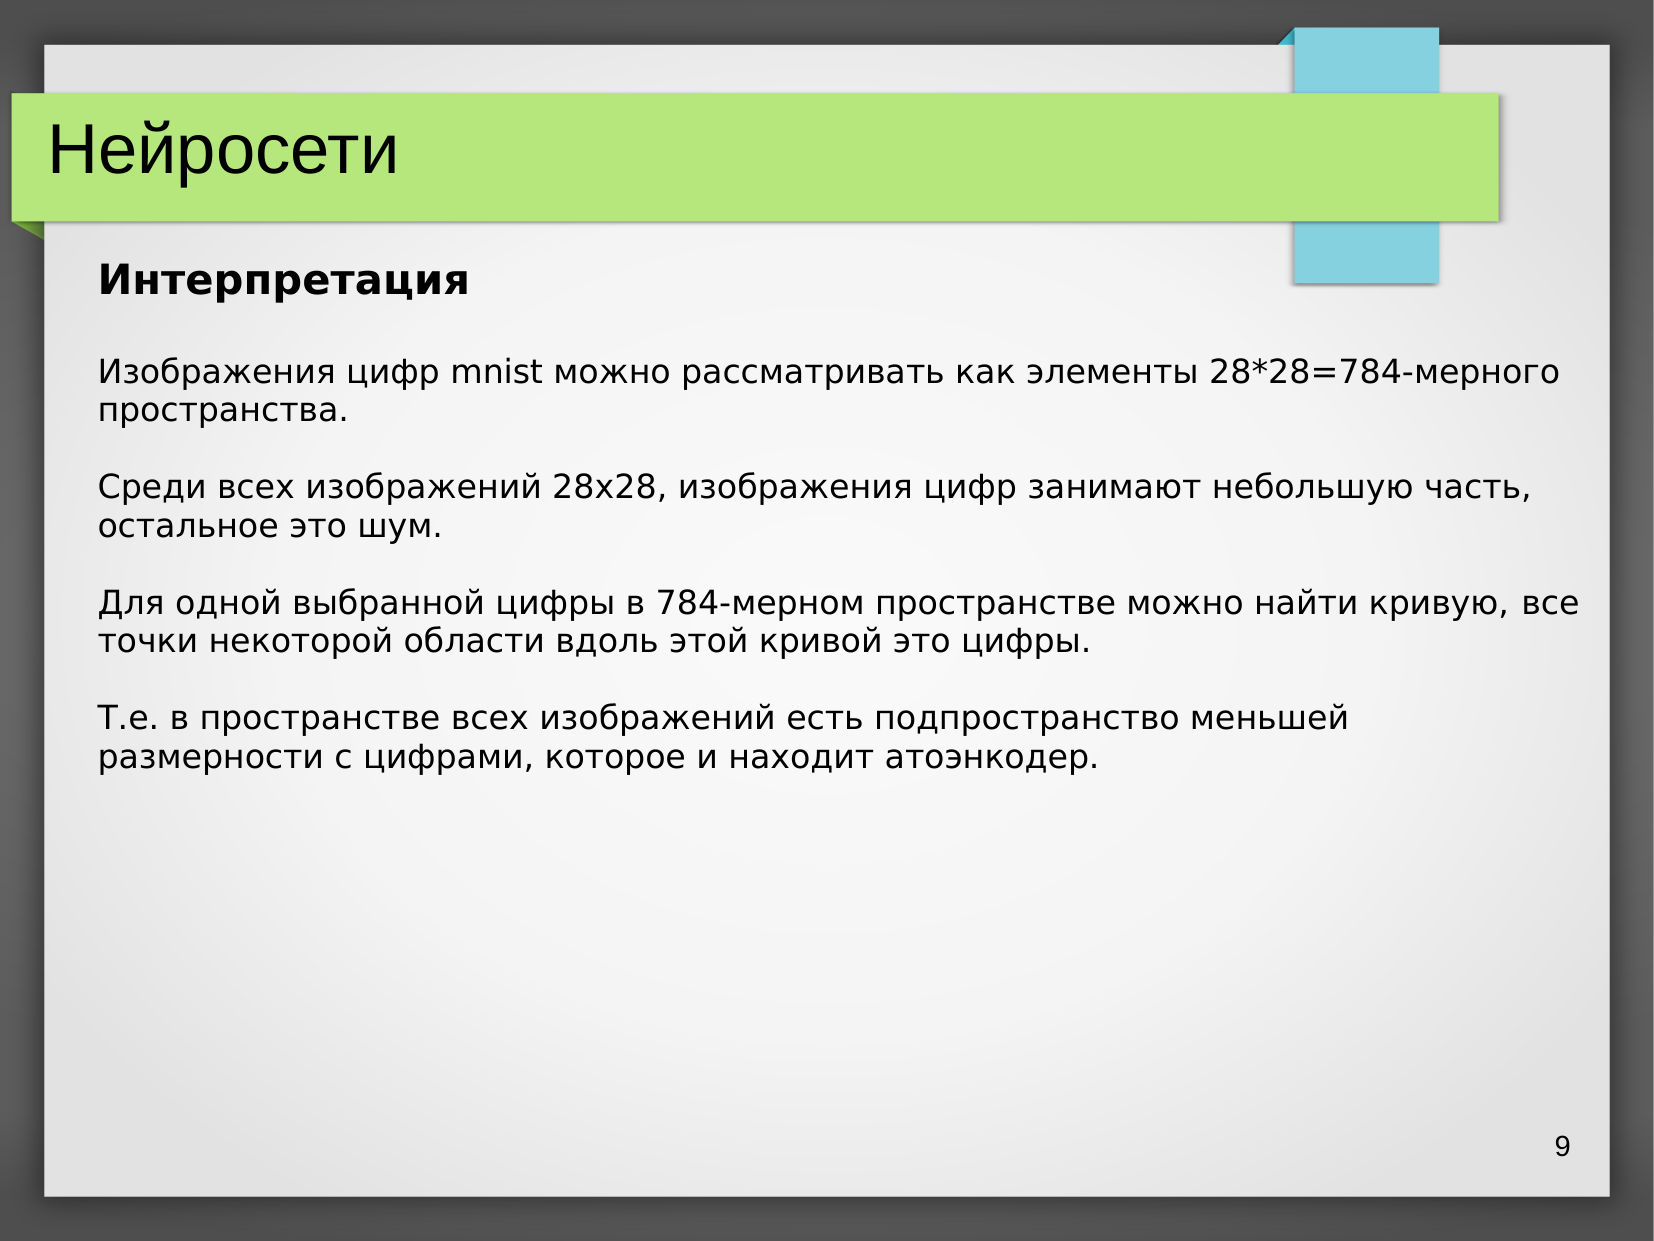

# Нейросети
Интерпретация
Изображения цифр mnist можно рассматривать как элементы 28*28=784-мерного пространства.
Среди всех изображений 28x28, изображения цифр занимают небольшую часть, остальное это шум.
Для одной выбранной цифры в 784-мерном пространстве можно найти кривую, все точки некоторой области вдоль этой кривой это цифры.
Т.е. в пространстве всех изображений есть подпространство меньшей размерности с цифрами, которое и находит атоэнкодер.
9